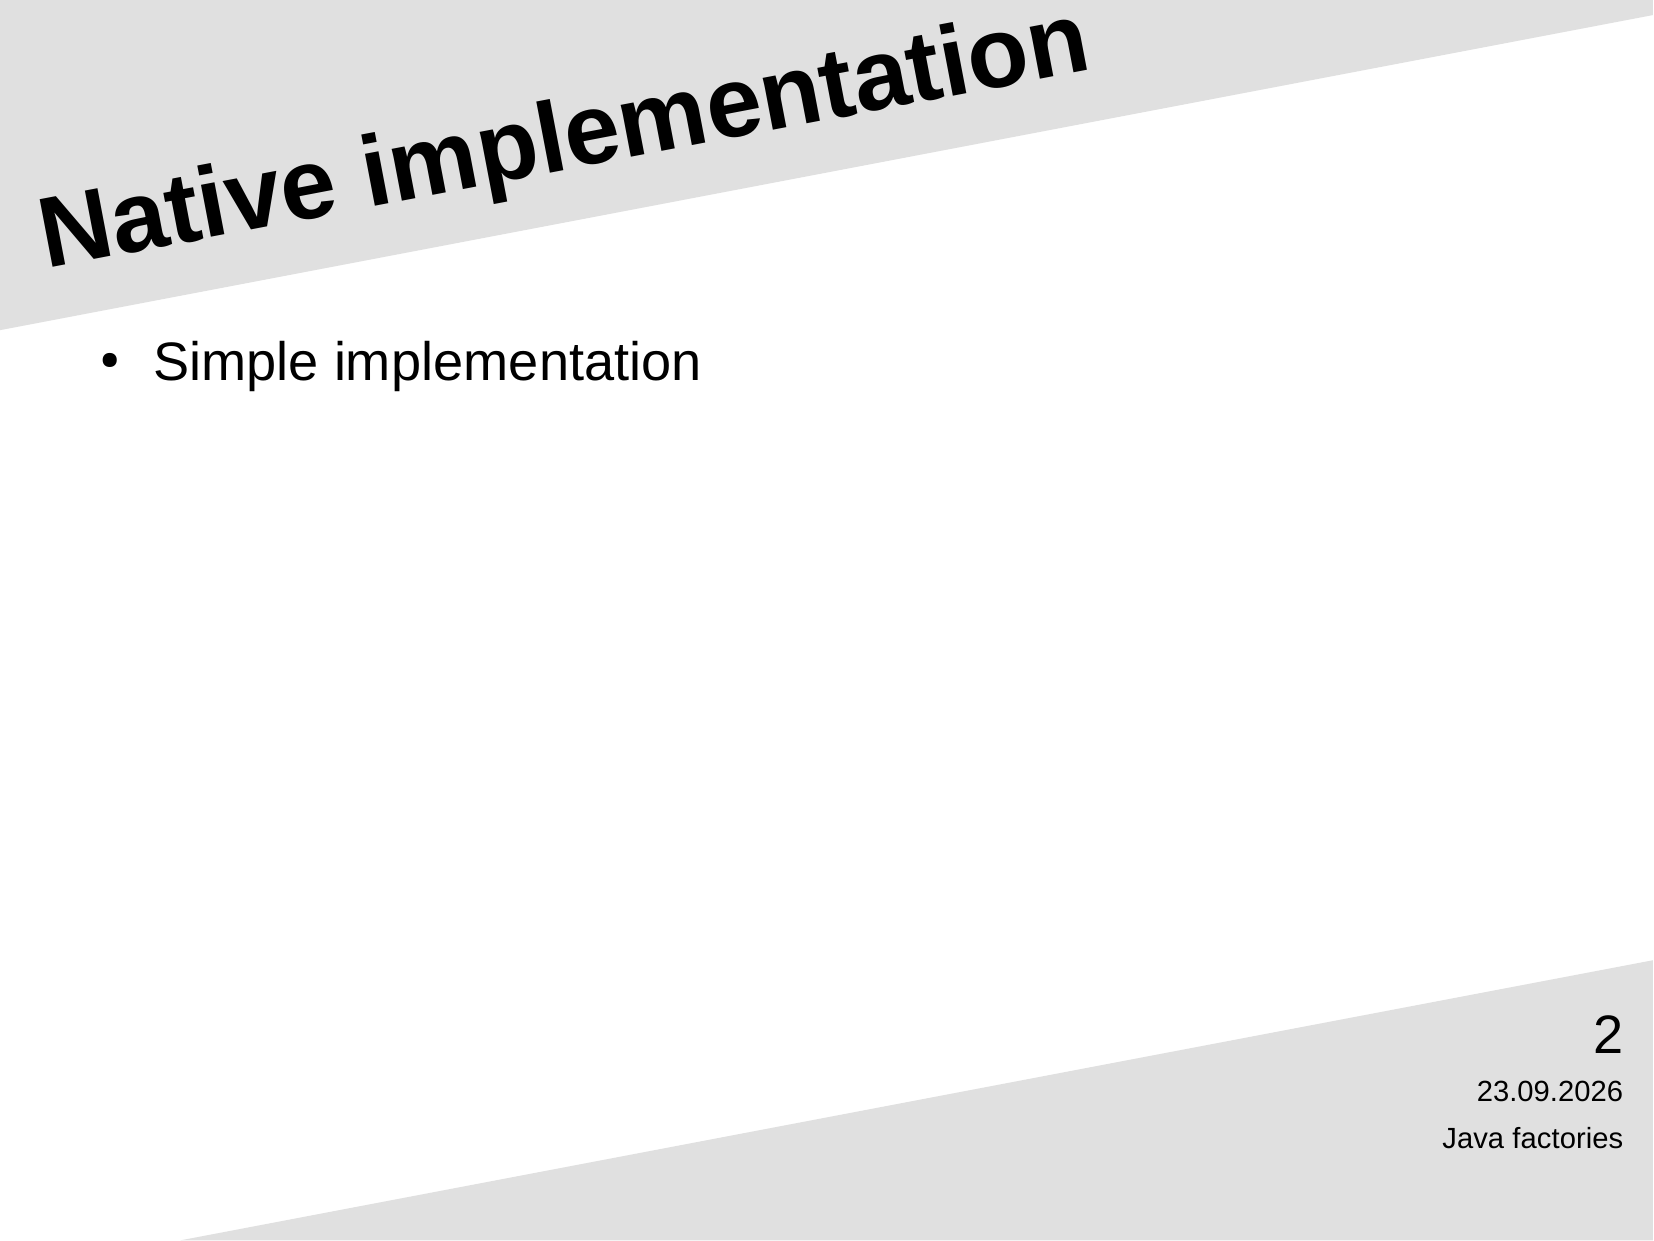

# Native implementation
Simple implementation
2
Java factories